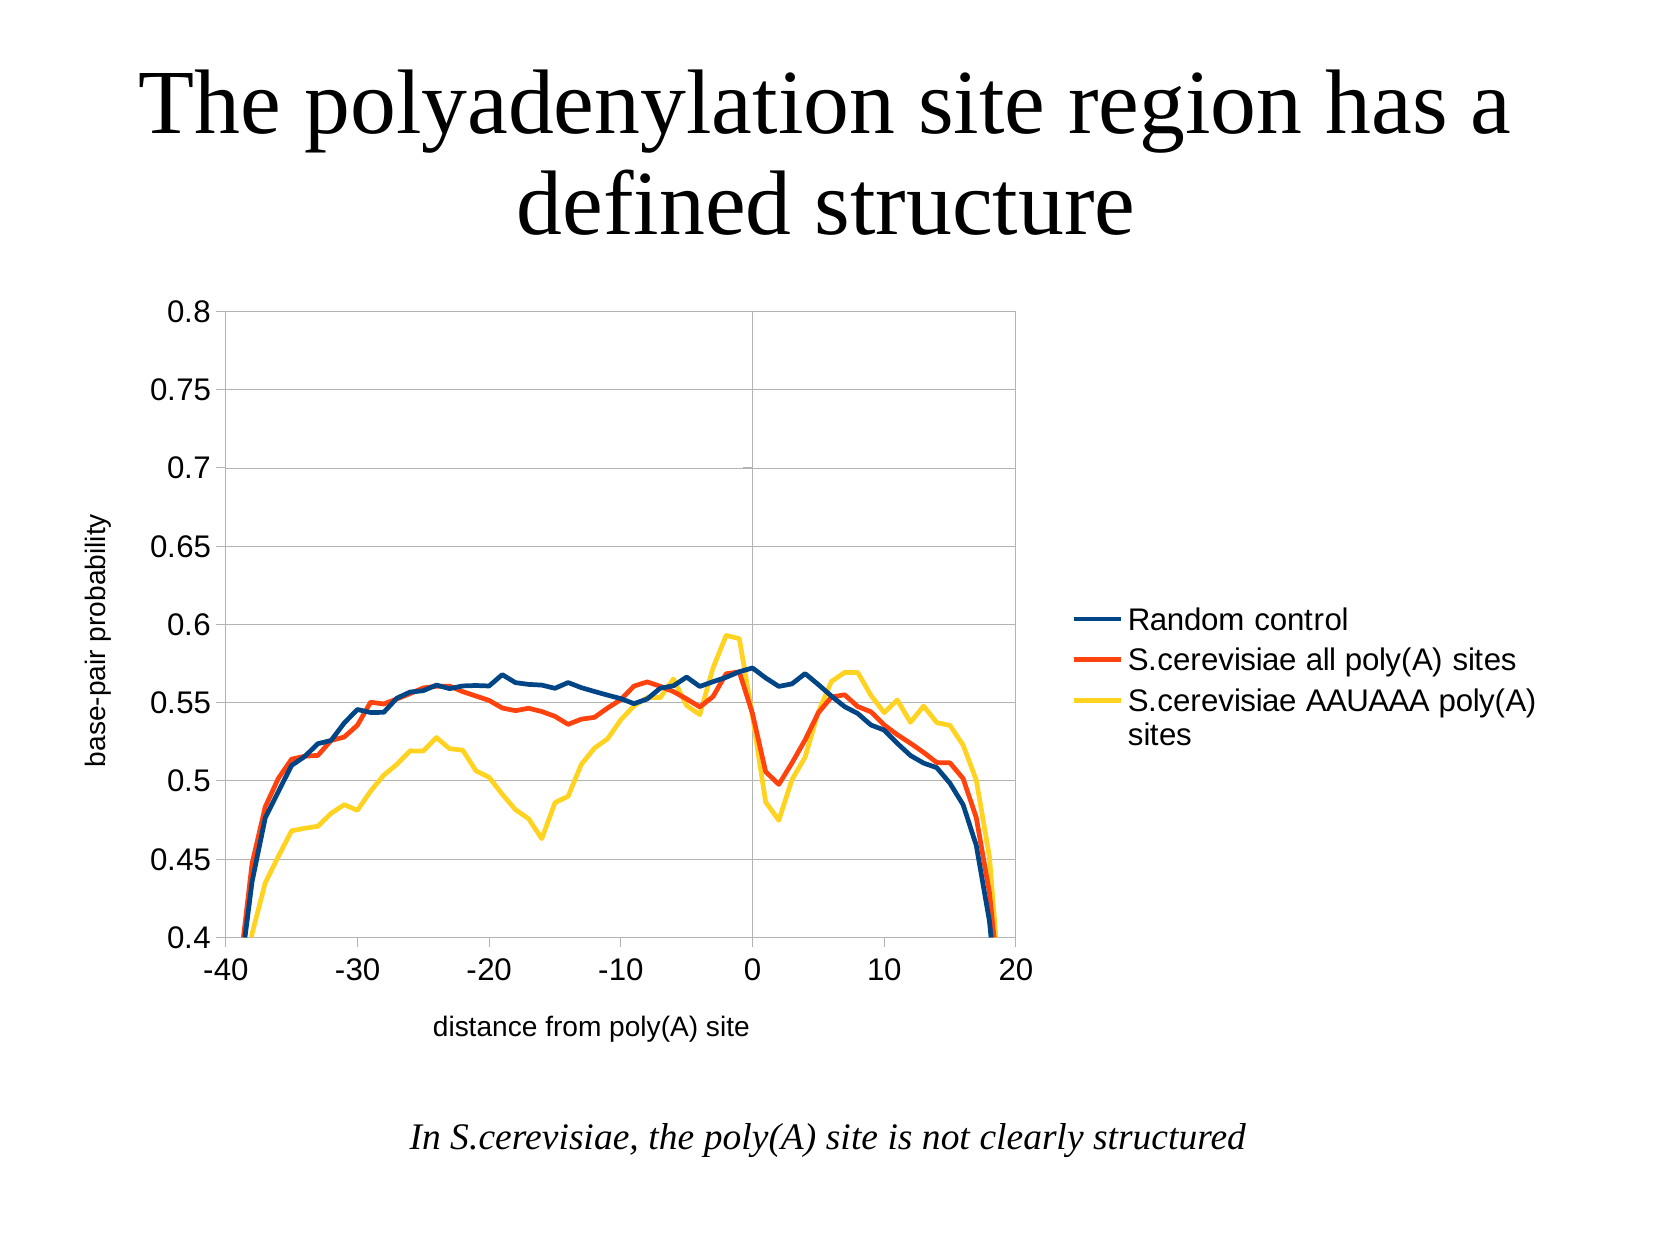

# The polyadenylation site region has a defined structure
### Chart
| Category | Random control | S.cerevisiae all poly(A) sites | S.cerevisiae AAUAAA poly(A) sites |
|---|---|---|---|In S.cerevisiae, the poly(A) site is not clearly structured